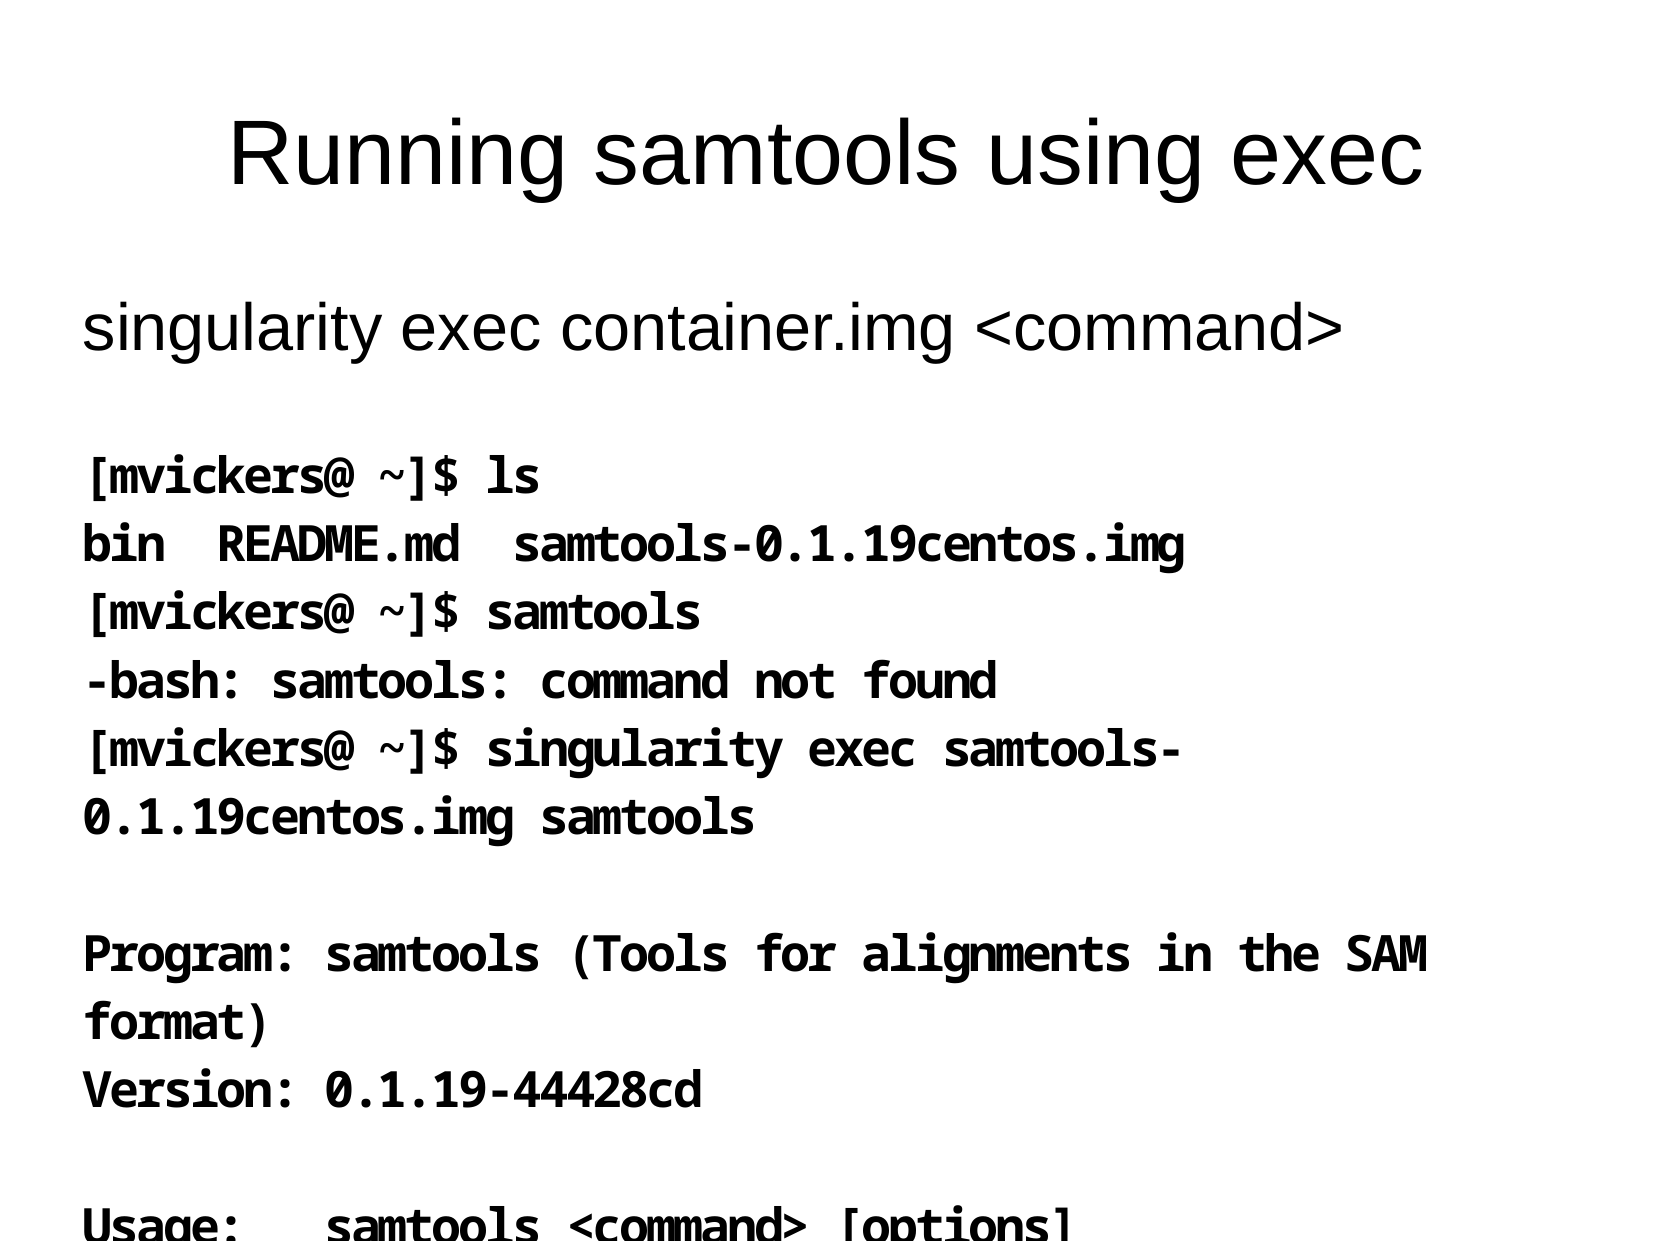

# Running samtools using exec
singularity exec container.img <command>
[mvickers@ ~]$ ls
bin README.md samtools-0.1.19centos.img
[mvickers@ ~]$ samtools
-bash: samtools: command not found
[mvickers@ ~]$ singularity exec samtools-0.1.19centos.img samtools
Program: samtools (Tools for alignments in the SAM format)
Version: 0.1.19-44428cd
Usage: samtools <command> [options]